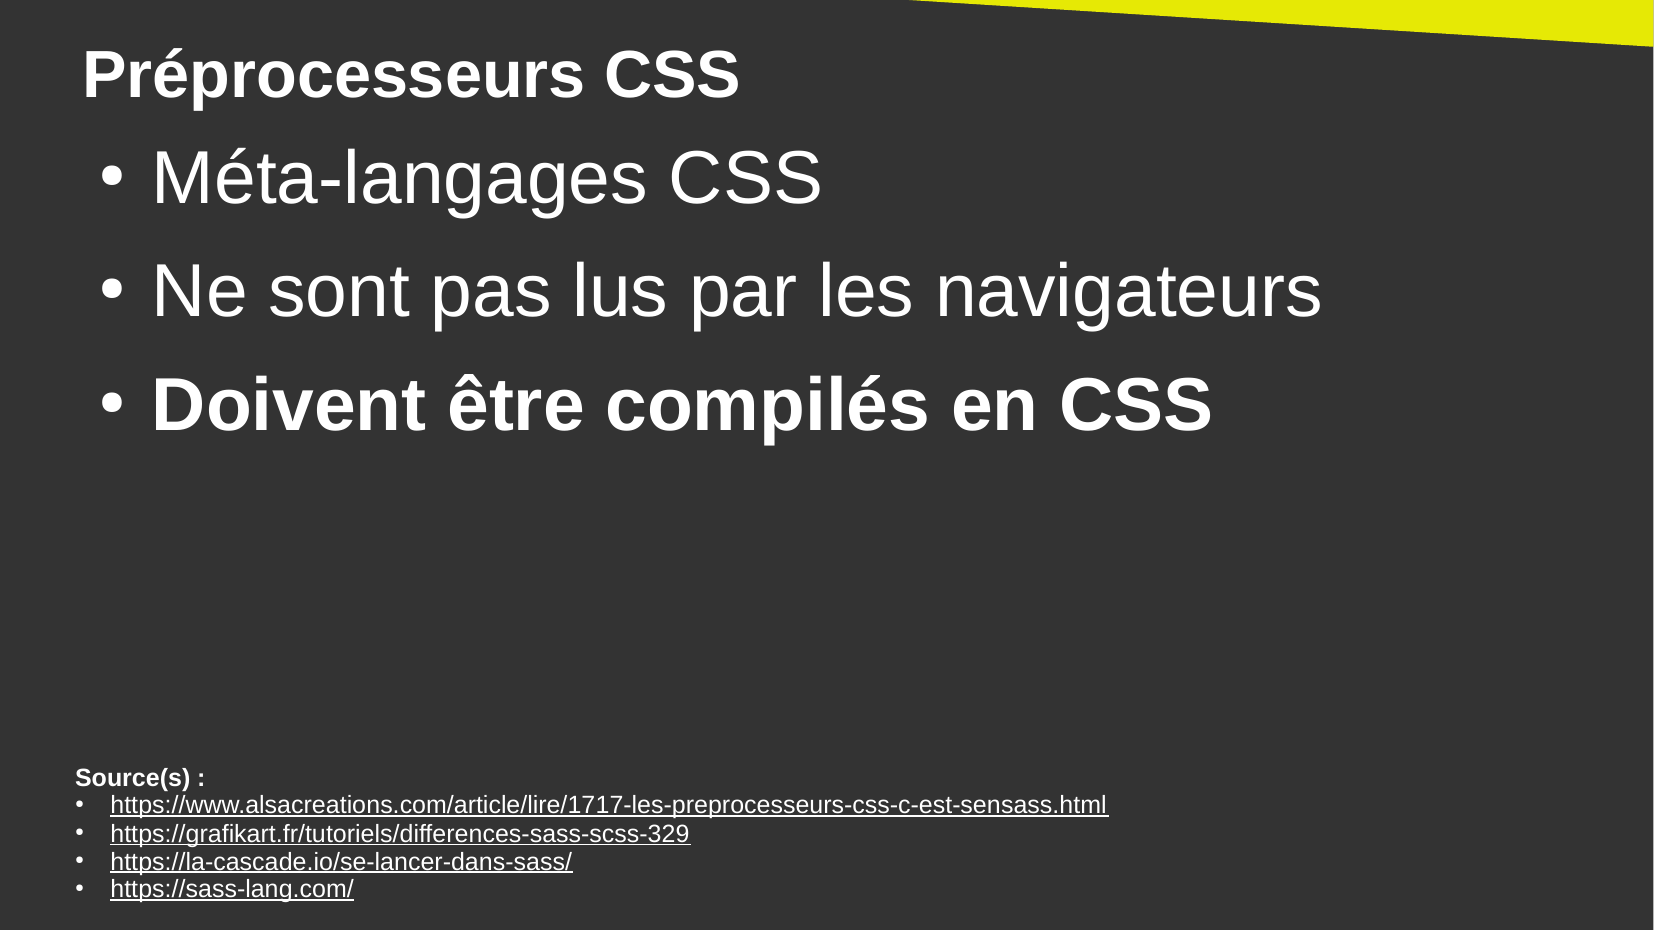

# Préprocesseurs CSS
Méta-langages CSS
Ne sont pas lus par les navigateurs
Doivent être compilés en CSS
Source(s) :
https://www.alsacreations.com/article/lire/1717-les-preprocesseurs-css-c-est-sensass.html
https://grafikart.fr/tutoriels/differences-sass-scss-329
https://la-cascade.io/se-lancer-dans-sass/
https://sass-lang.com/